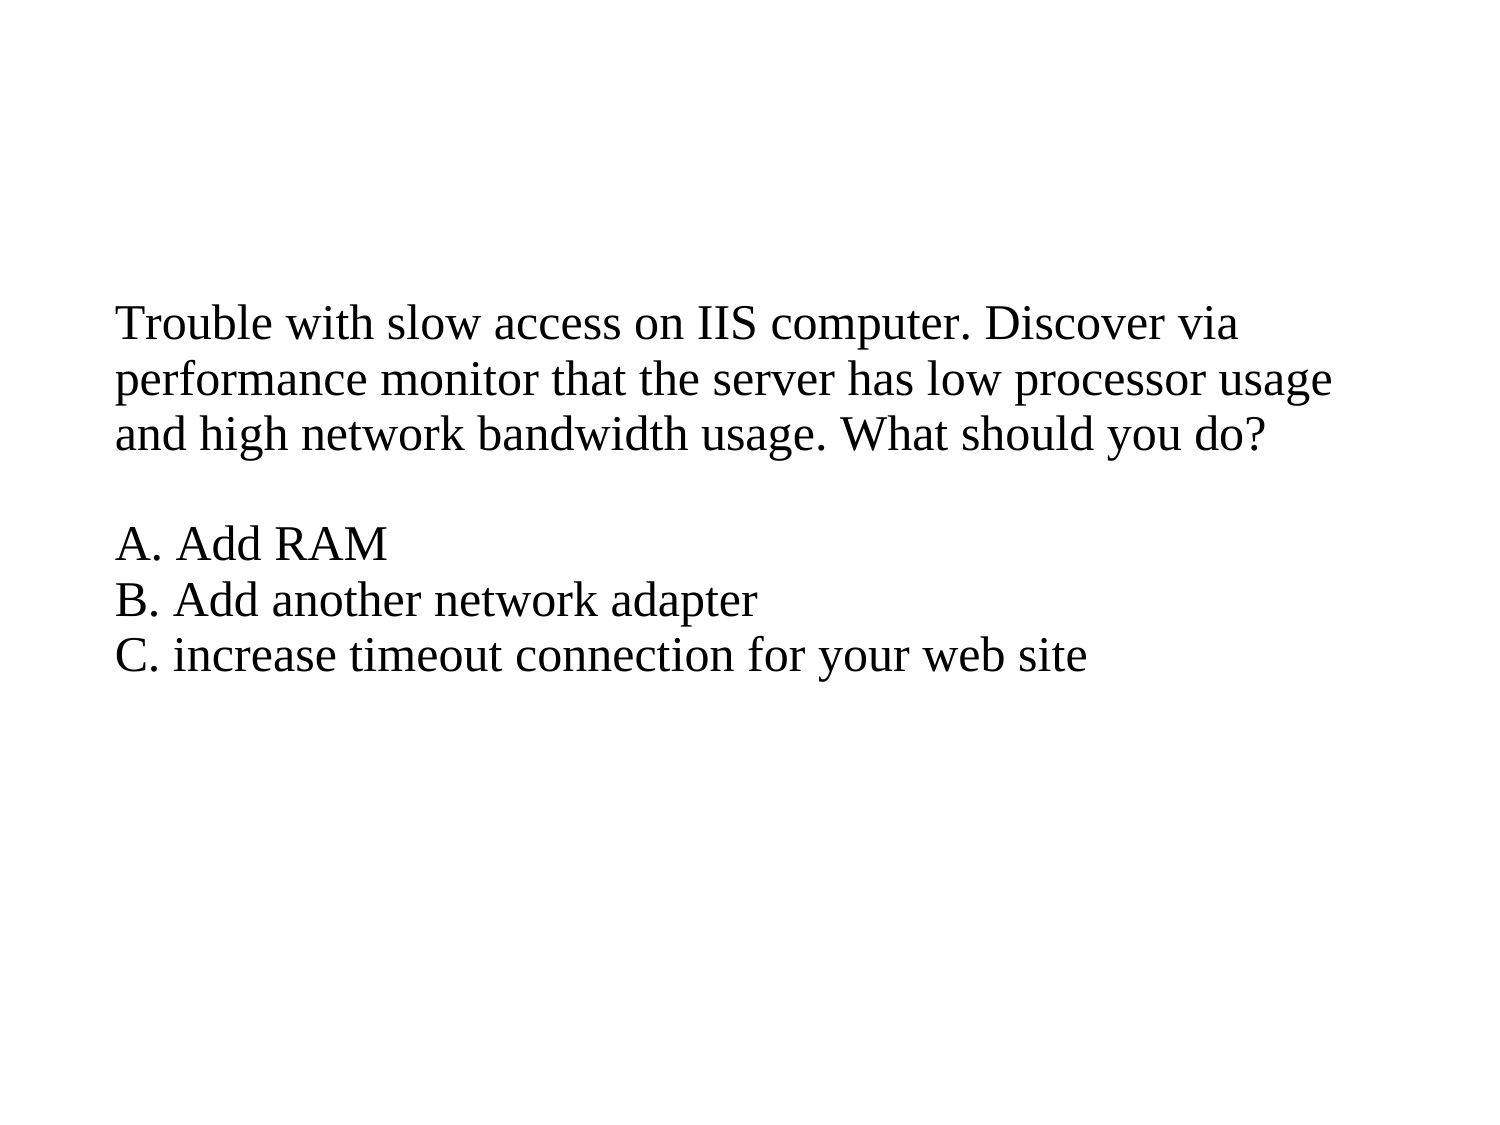

Trouble with slow access on IIS computer. Discover via performance monitor that the server has low processor usage and high network bandwidth usage. What should you do?
A. Add RAM
B. Add another network adapter
C. increase timeout connection for your web site